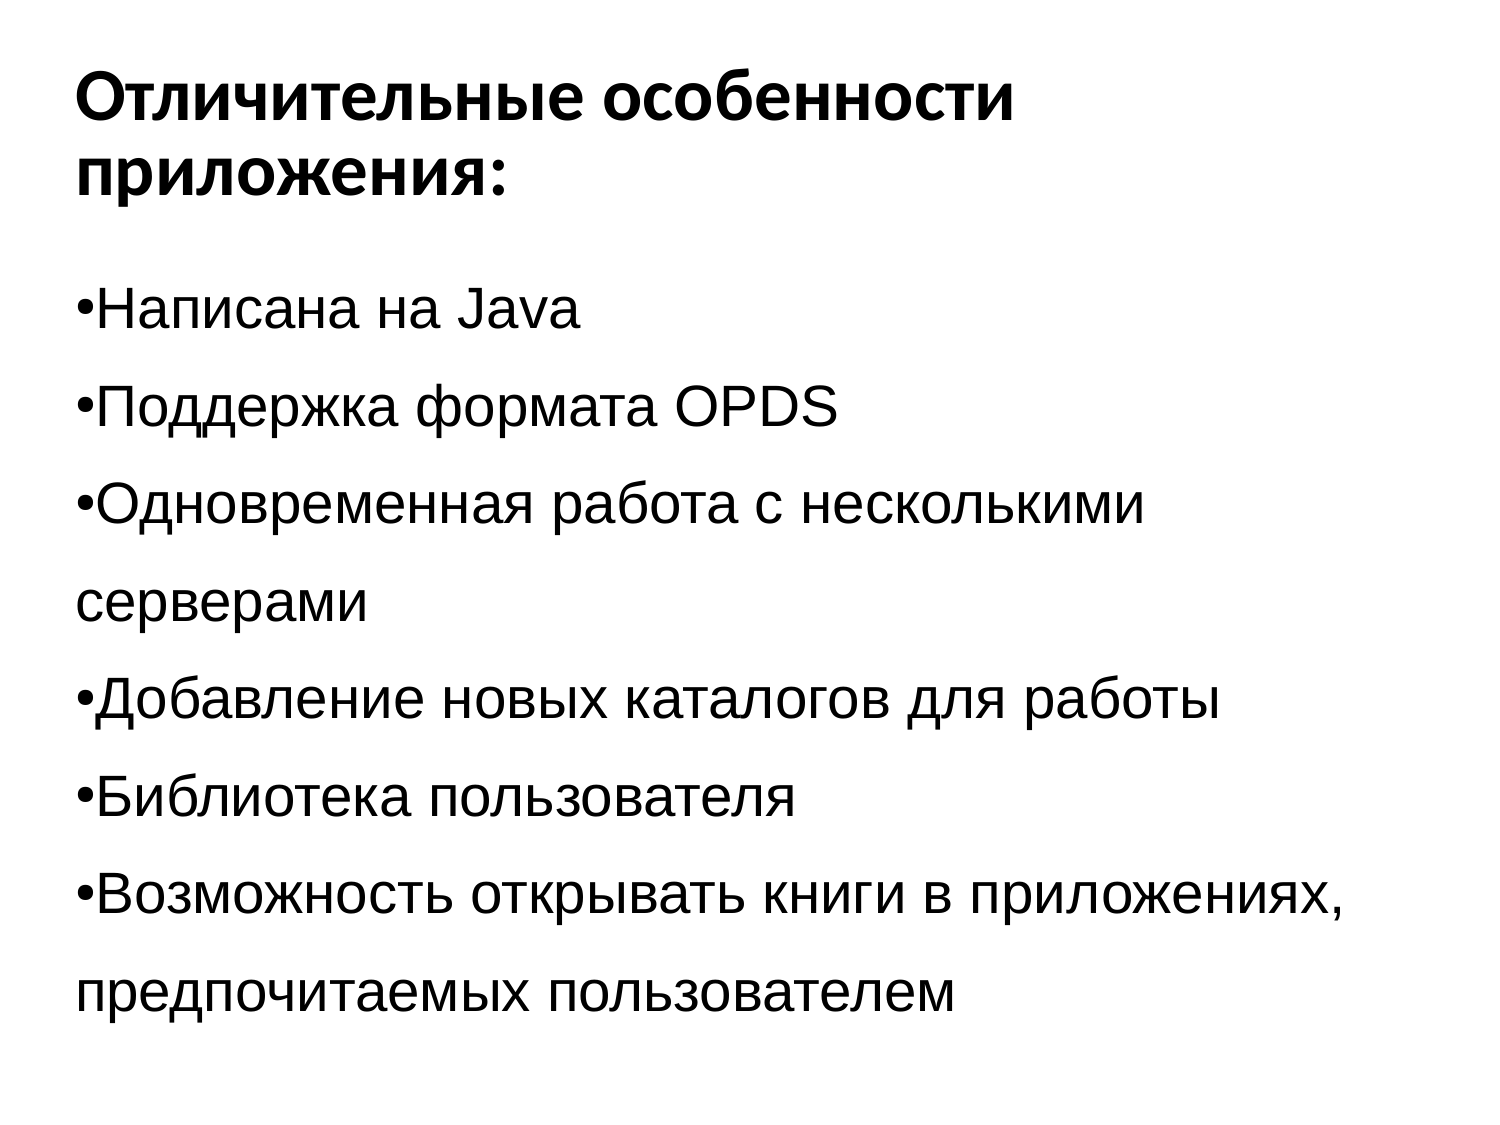

# Отличительные особенности приложения:
Написана на Java
Поддержка формата OPDS
Одновременная работа с несколькими серверами
Добавление новых каталогов для работы
Библиотека пользователя
Возможность открывать книги в приложениях, предпочитаемых пользователем